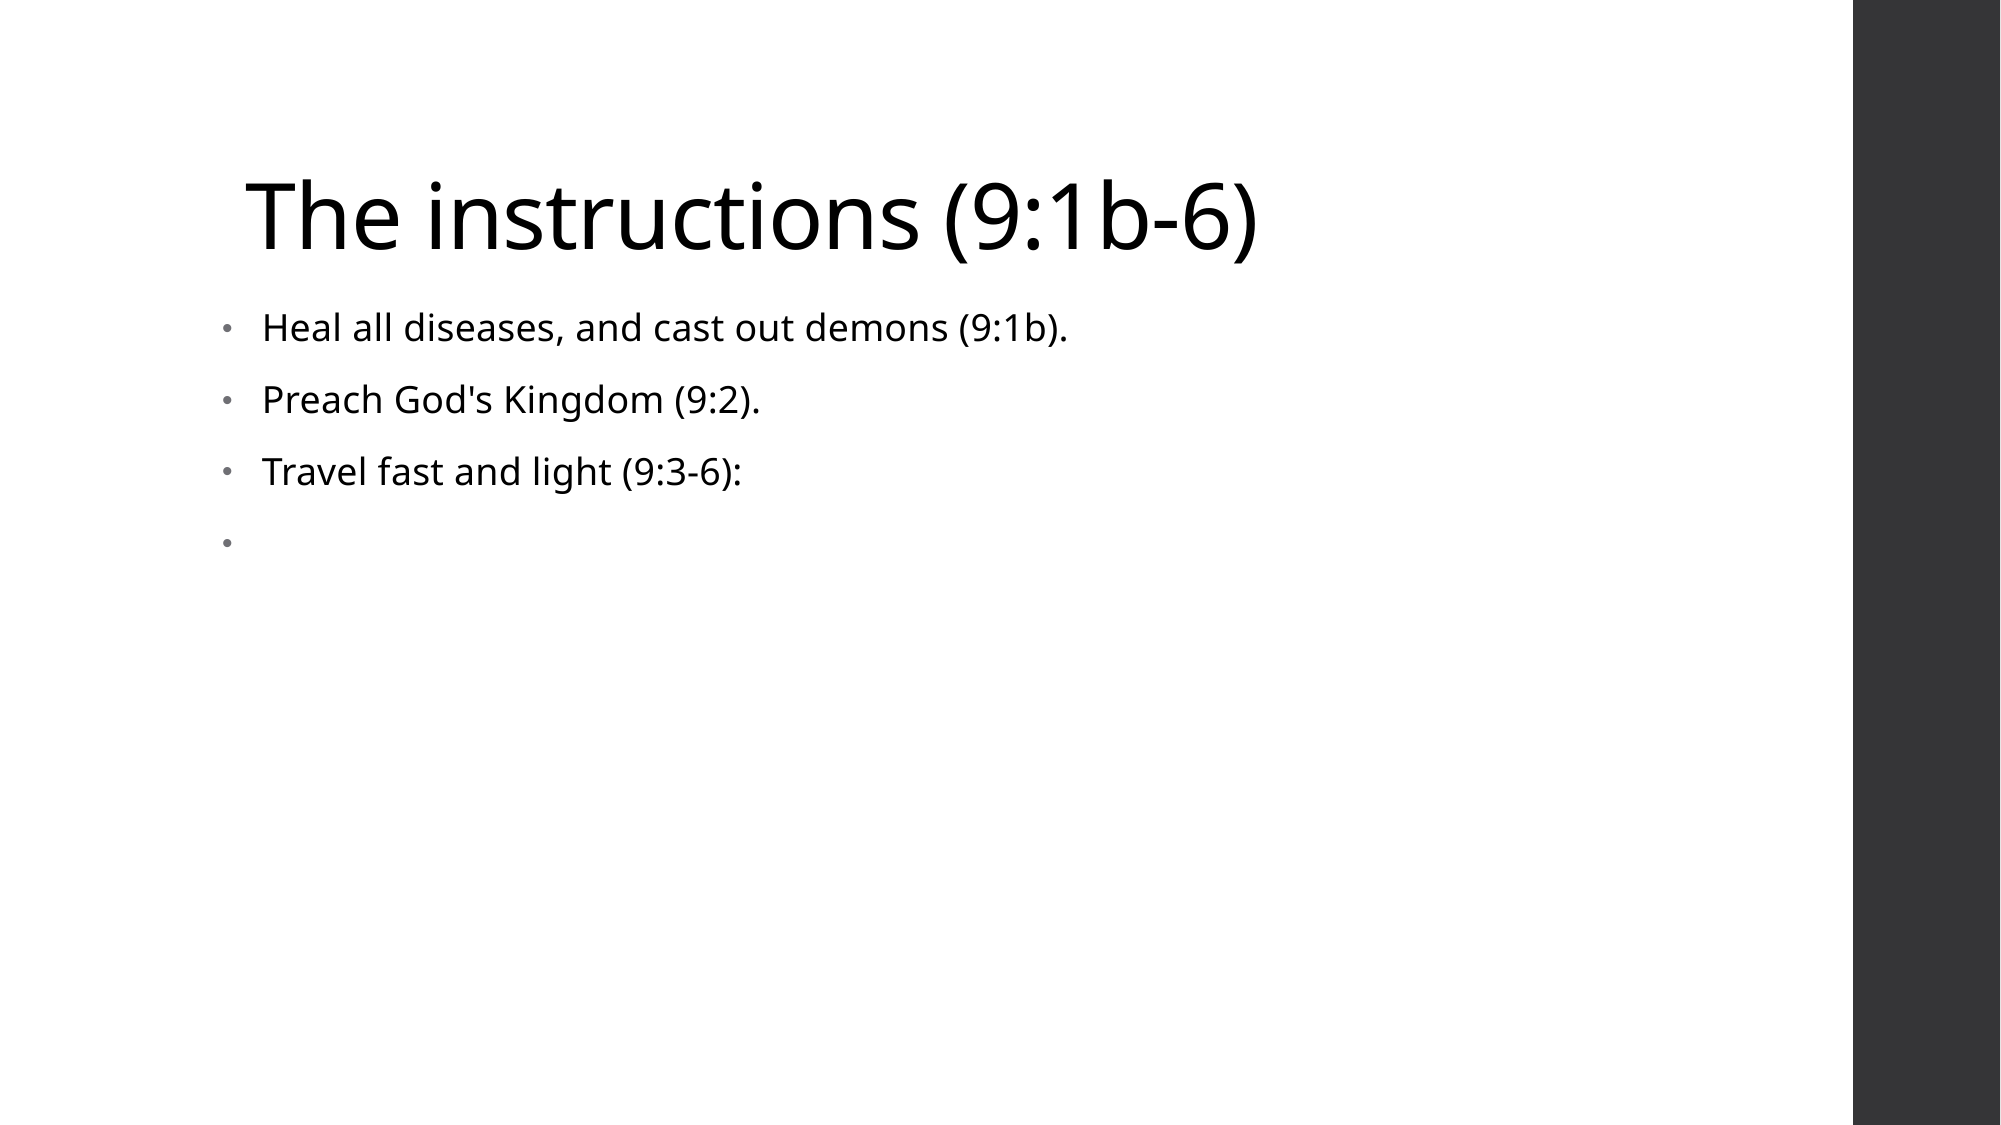

# The instructions (9:1b-6)
 Heal all diseases, and cast out demons (9:1b).
 Preach God's Kingdom (9:2).
 Travel fast and light (9:3-6):